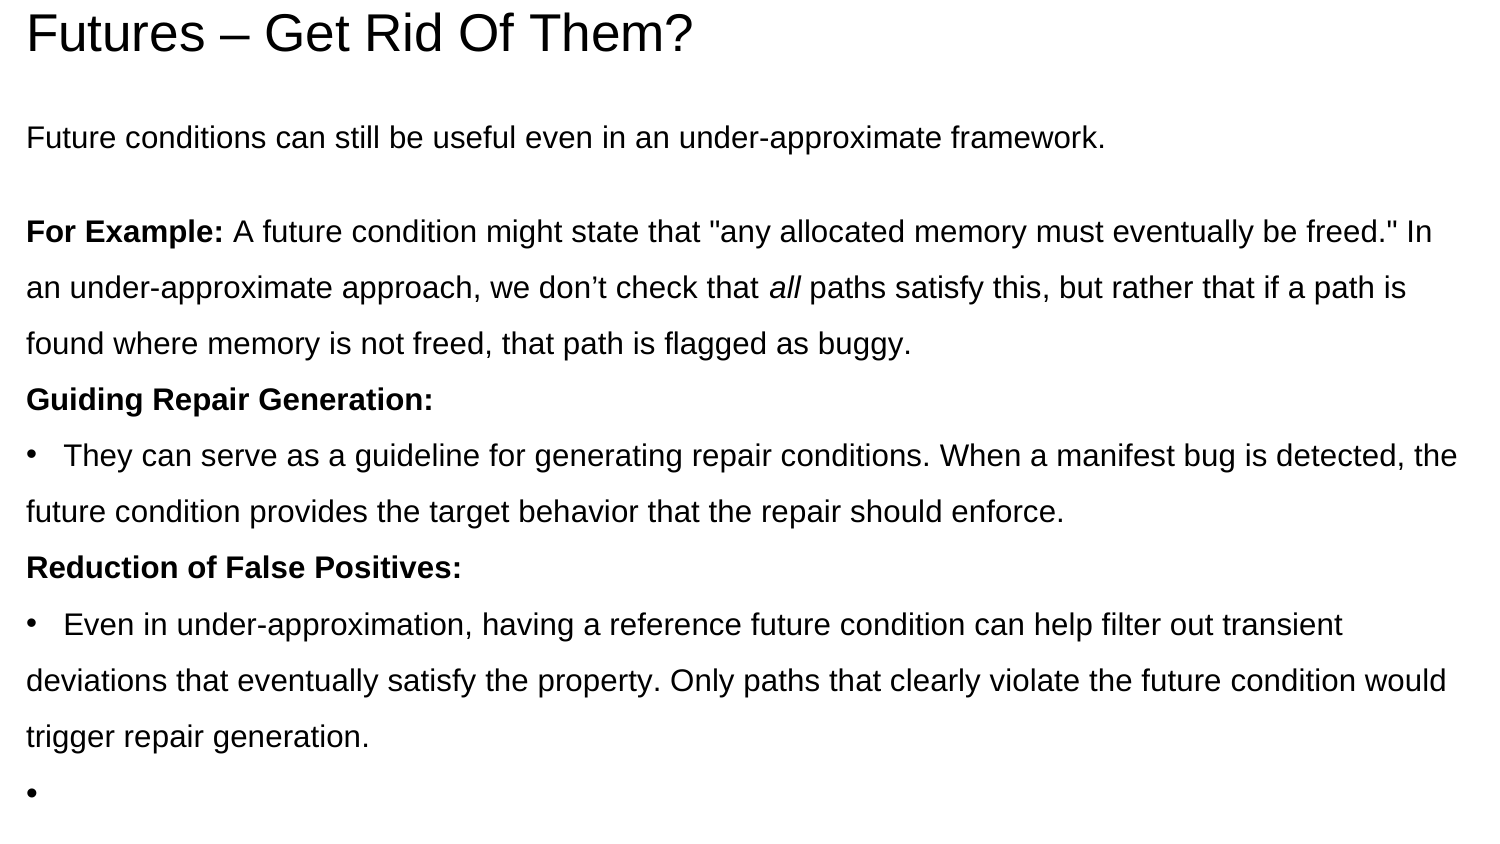

# Futures – Get Rid Of Them?
Future conditions can still be useful even in an under‐approximate framework.
For Example: A future condition might state that "any allocated memory must eventually be freed." In an under‐approximate approach, we don’t check that all paths satisfy this, but rather that if a path is found where memory is not freed, that path is flagged as buggy.
Guiding Repair Generation:
 They can serve as a guideline for generating repair conditions. When a manifest bug is detected, the future condition provides the target behavior that the repair should enforce.
Reduction of False Positives:
 Even in under‐approximation, having a reference future condition can help filter out transient deviations that eventually satisfy the property. Only paths that clearly violate the future condition would trigger repair generation.